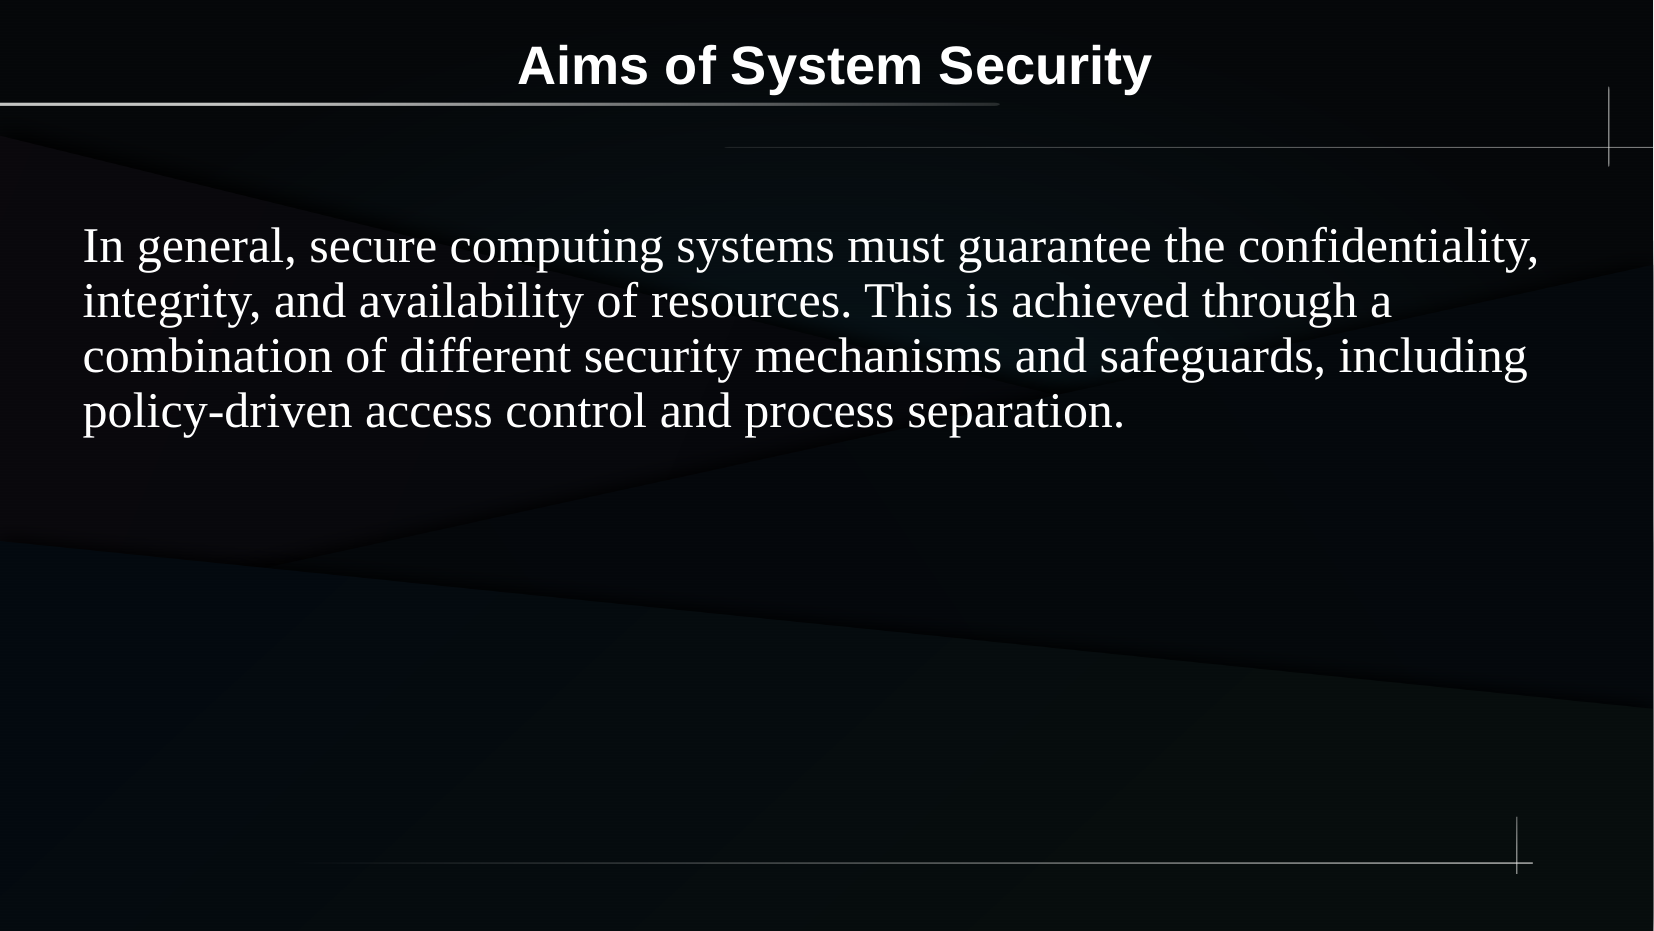

# Aims of System Security
In general, secure computing systems must guarantee the confidentiality, integrity, and availability of resources. This is achieved through a combination of different security mechanisms and safeguards, including policy-driven access control and process separation.